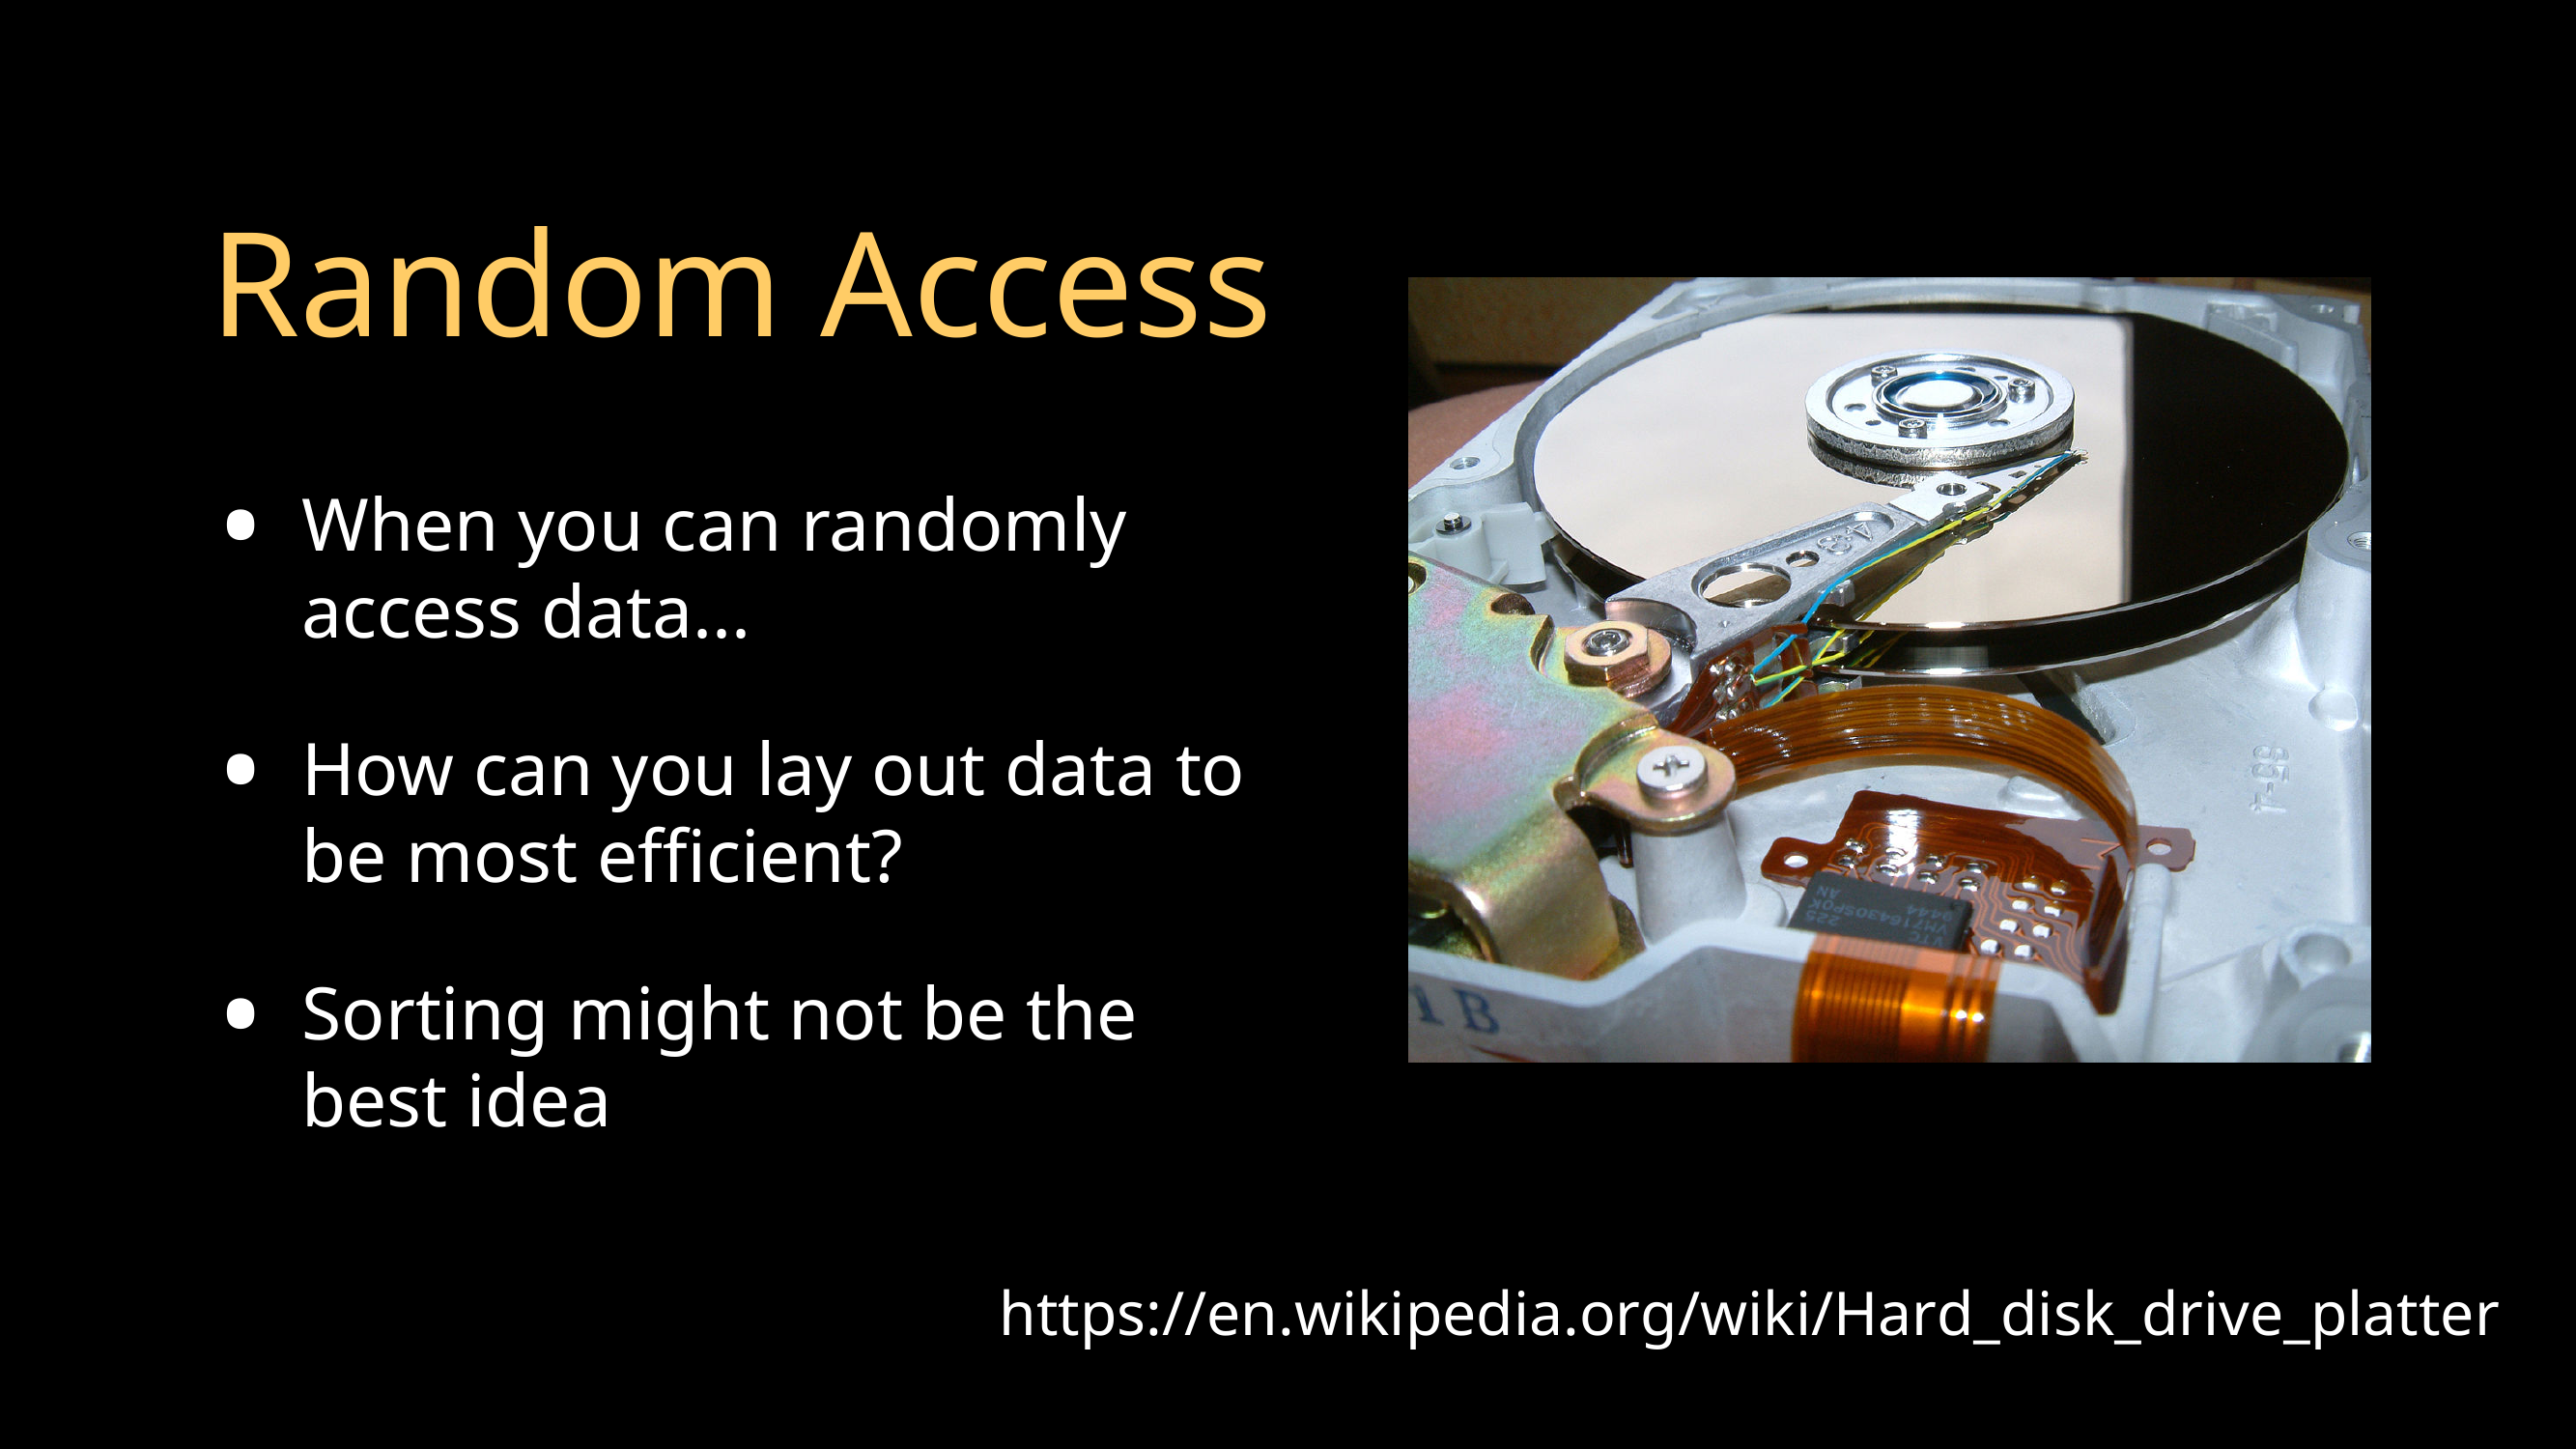

# Random Access
When you can randomly access data...
How can you lay out data to be most efficient?
Sorting might not be the best idea
https://en.wikipedia.org/wiki/Hard_disk_drive_platter